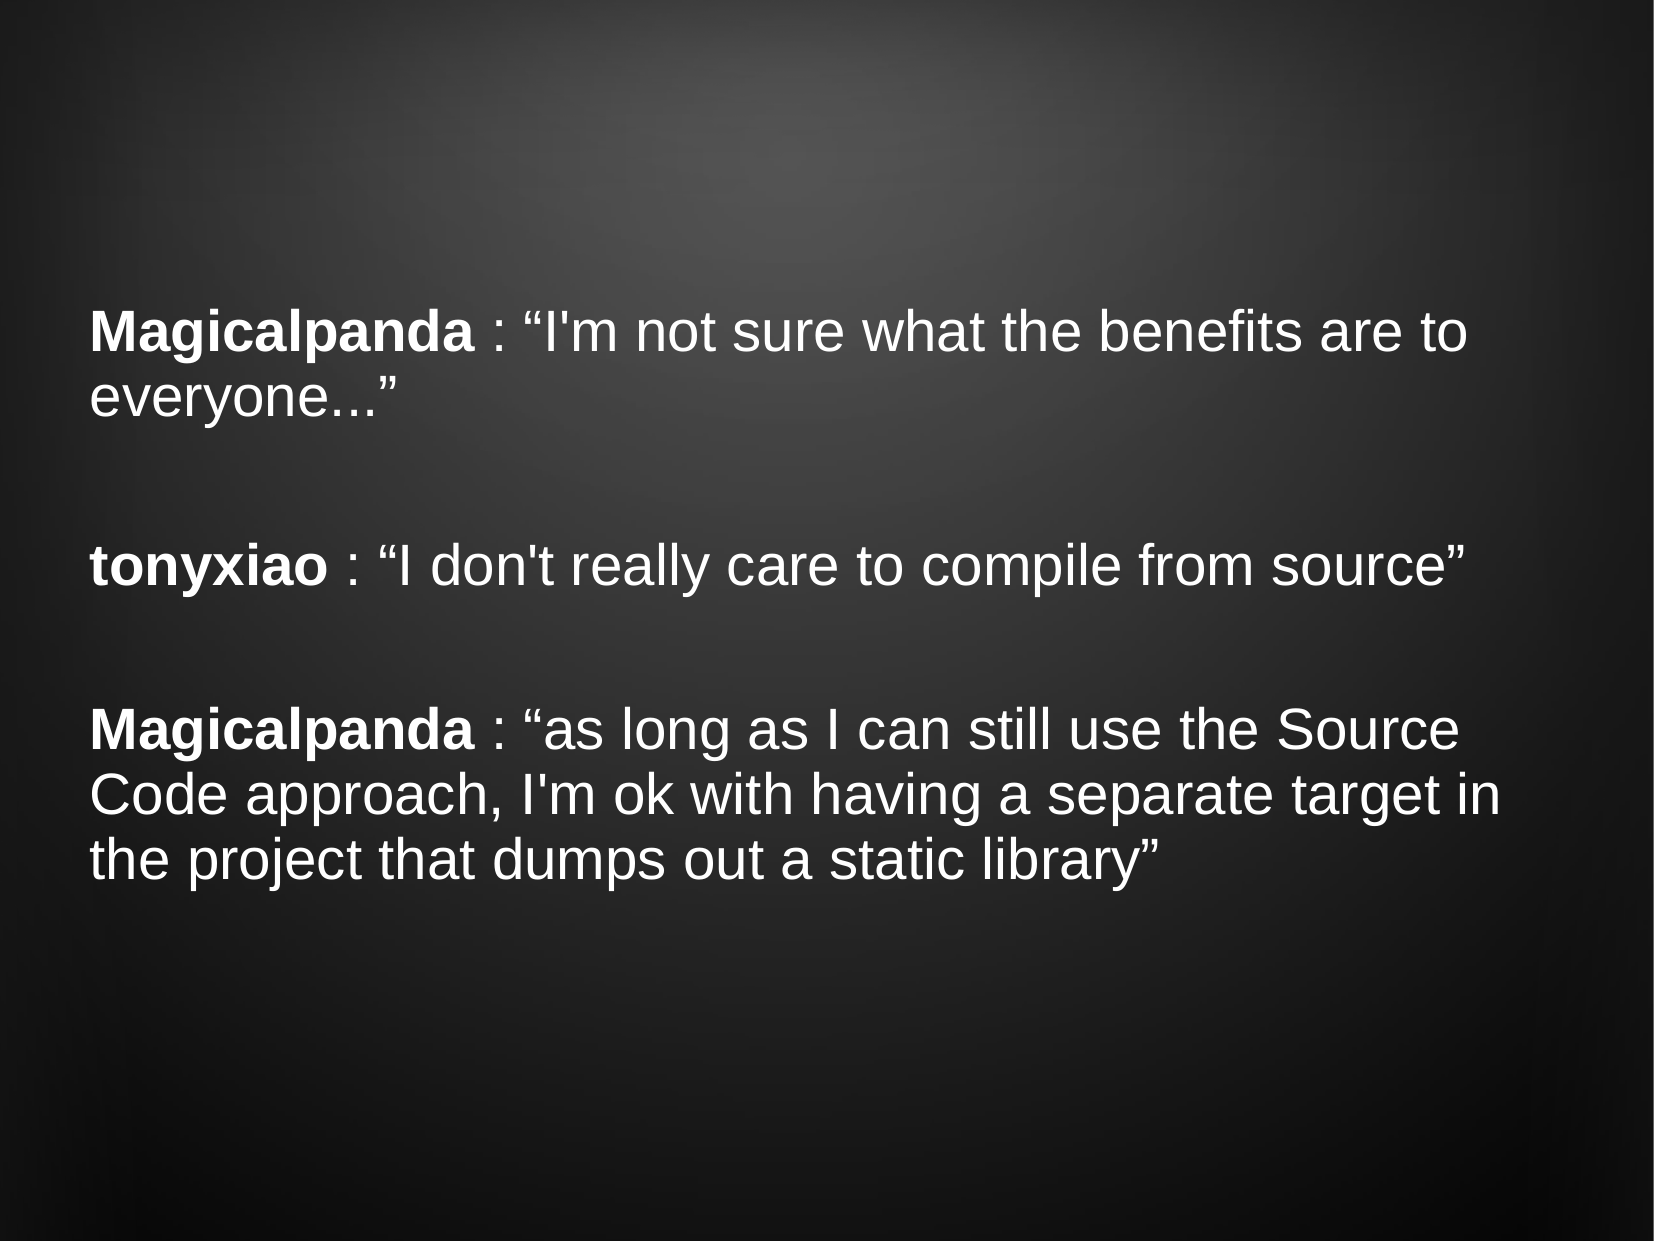

Magicalpanda : “I'm not sure what the benefits are to everyone...”
tonyxiao : “I don't really care to compile from source”
Magicalpanda : “as long as I can still use the Source Code approach, I'm ok with having a separate target in the project that dumps out a static library”